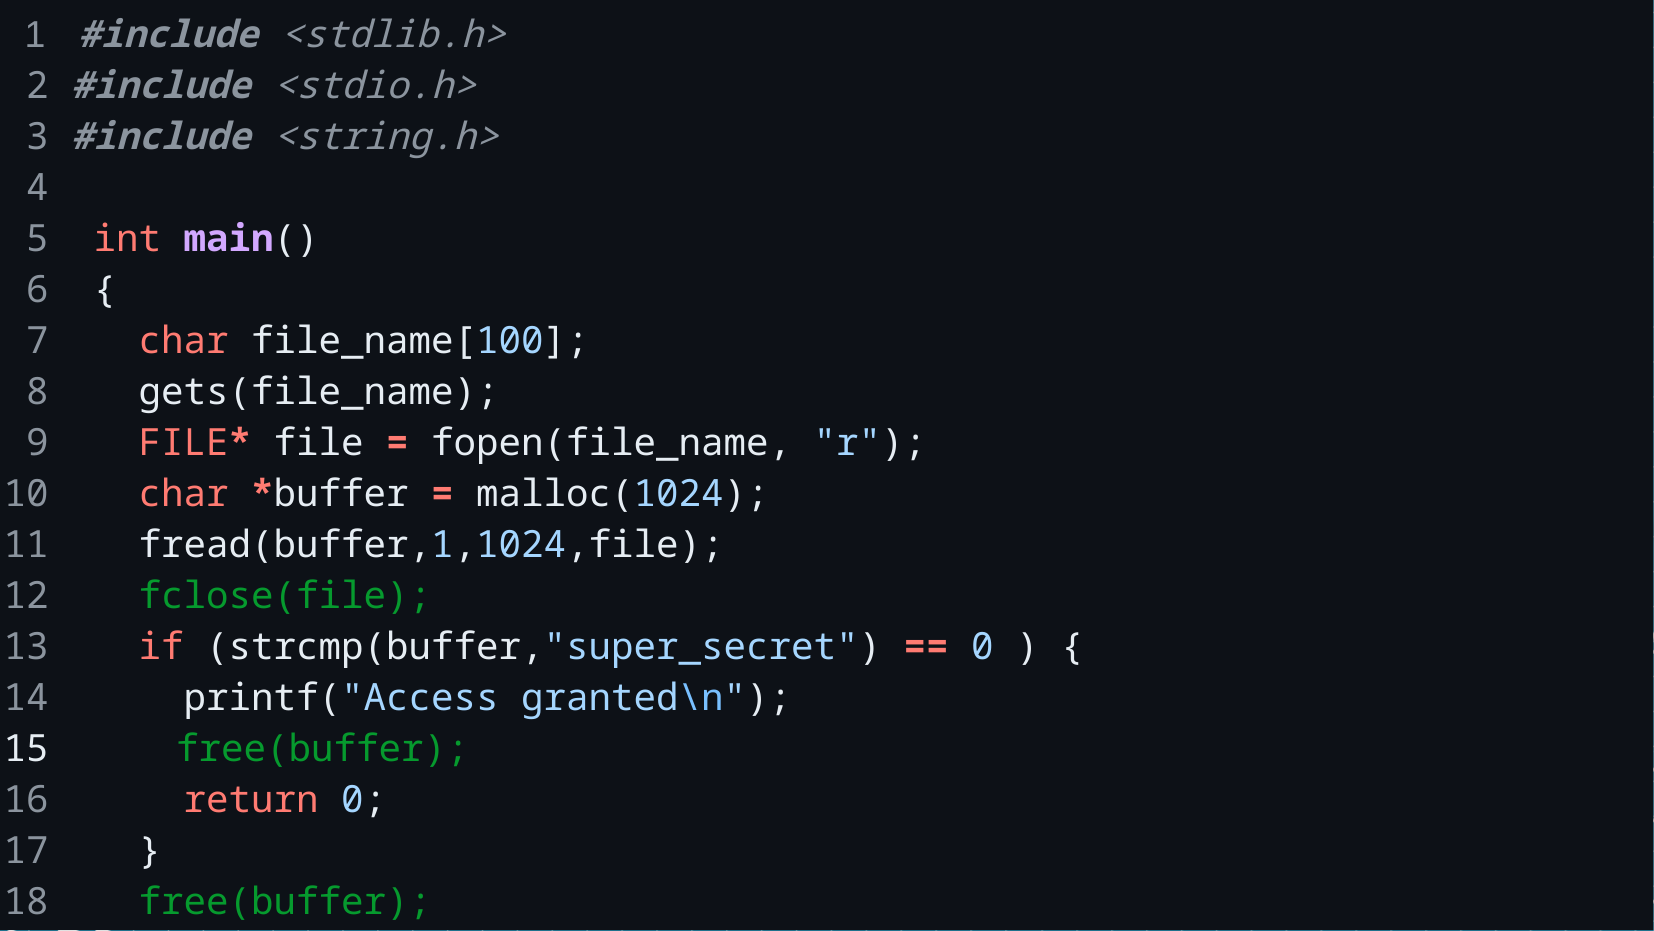

1 #include <stdlib.h>
 2 #include <stdio.h>
 3 #include <string.h>
 4
 5 int main()
 6 {
 7 char file_name[100];
 8 gets(file_name);
 9 FILE* file = fopen(file_name, "r");
10 char *buffer = malloc(1024);
11 fread(buffer,1,1024,file);
12 fclose(file);
13 if (strcmp(buffer,"super_secret") == 0 ) {
14 printf("Access granted\n");
15		 free(buffer);
16 return 0;
17 }
18 free(buffer);
19 return 1;
20 }
# C : ESP-IDF